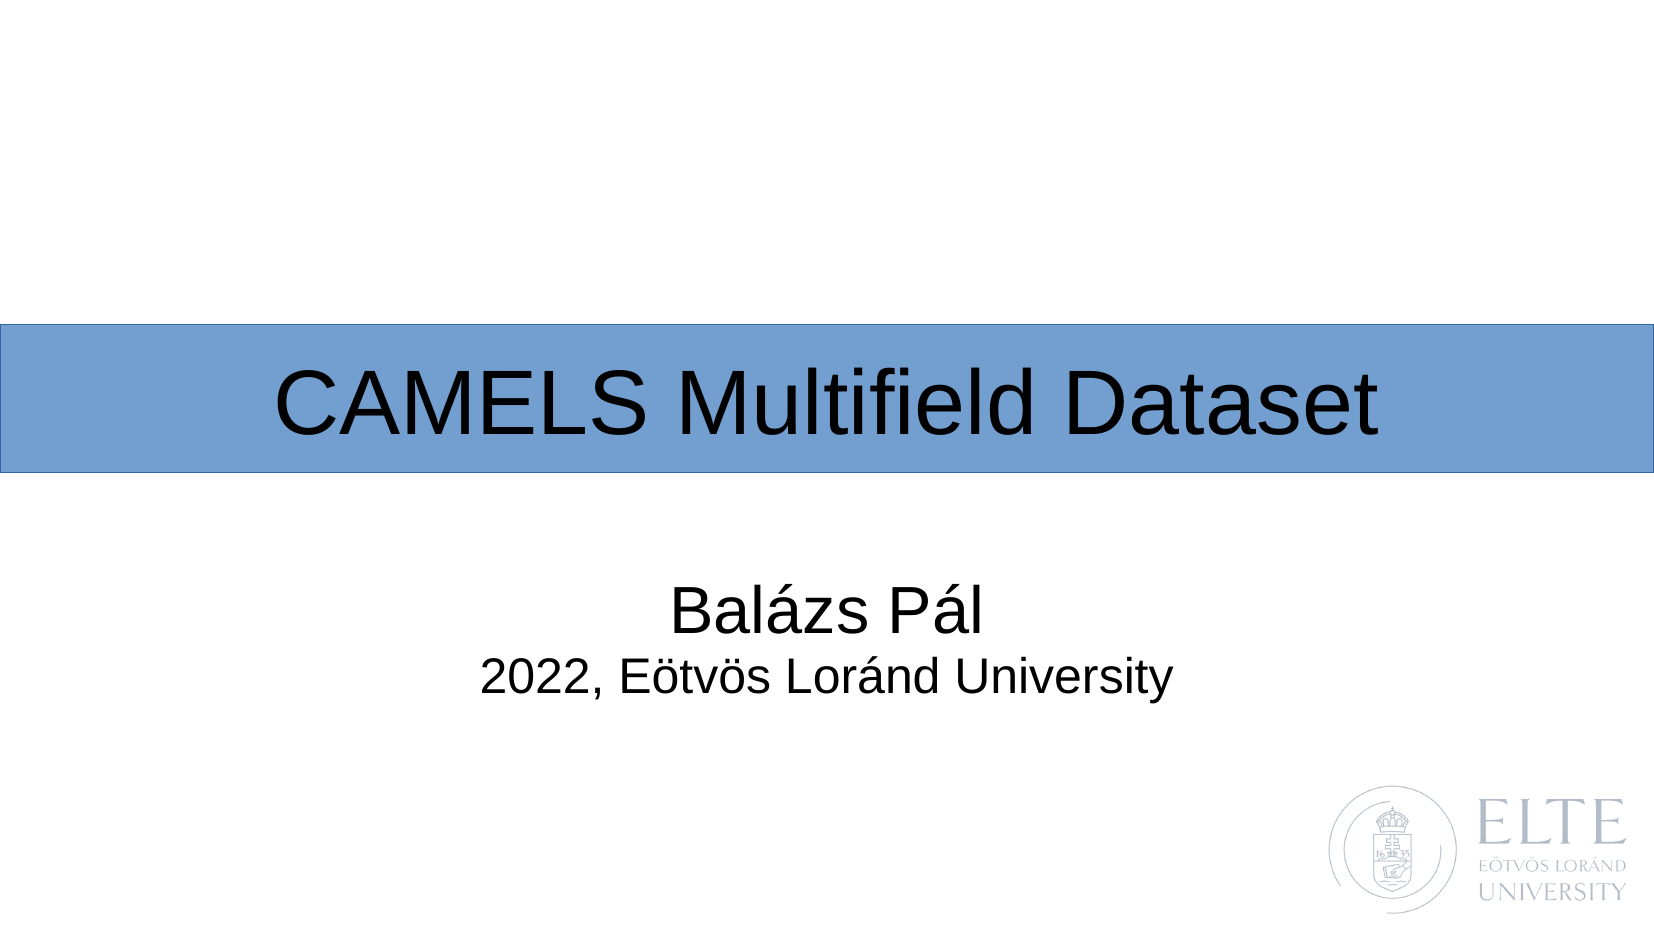

# CAMELS Multifield Dataset
Balázs Pál
2022, Eötvös Loránd University